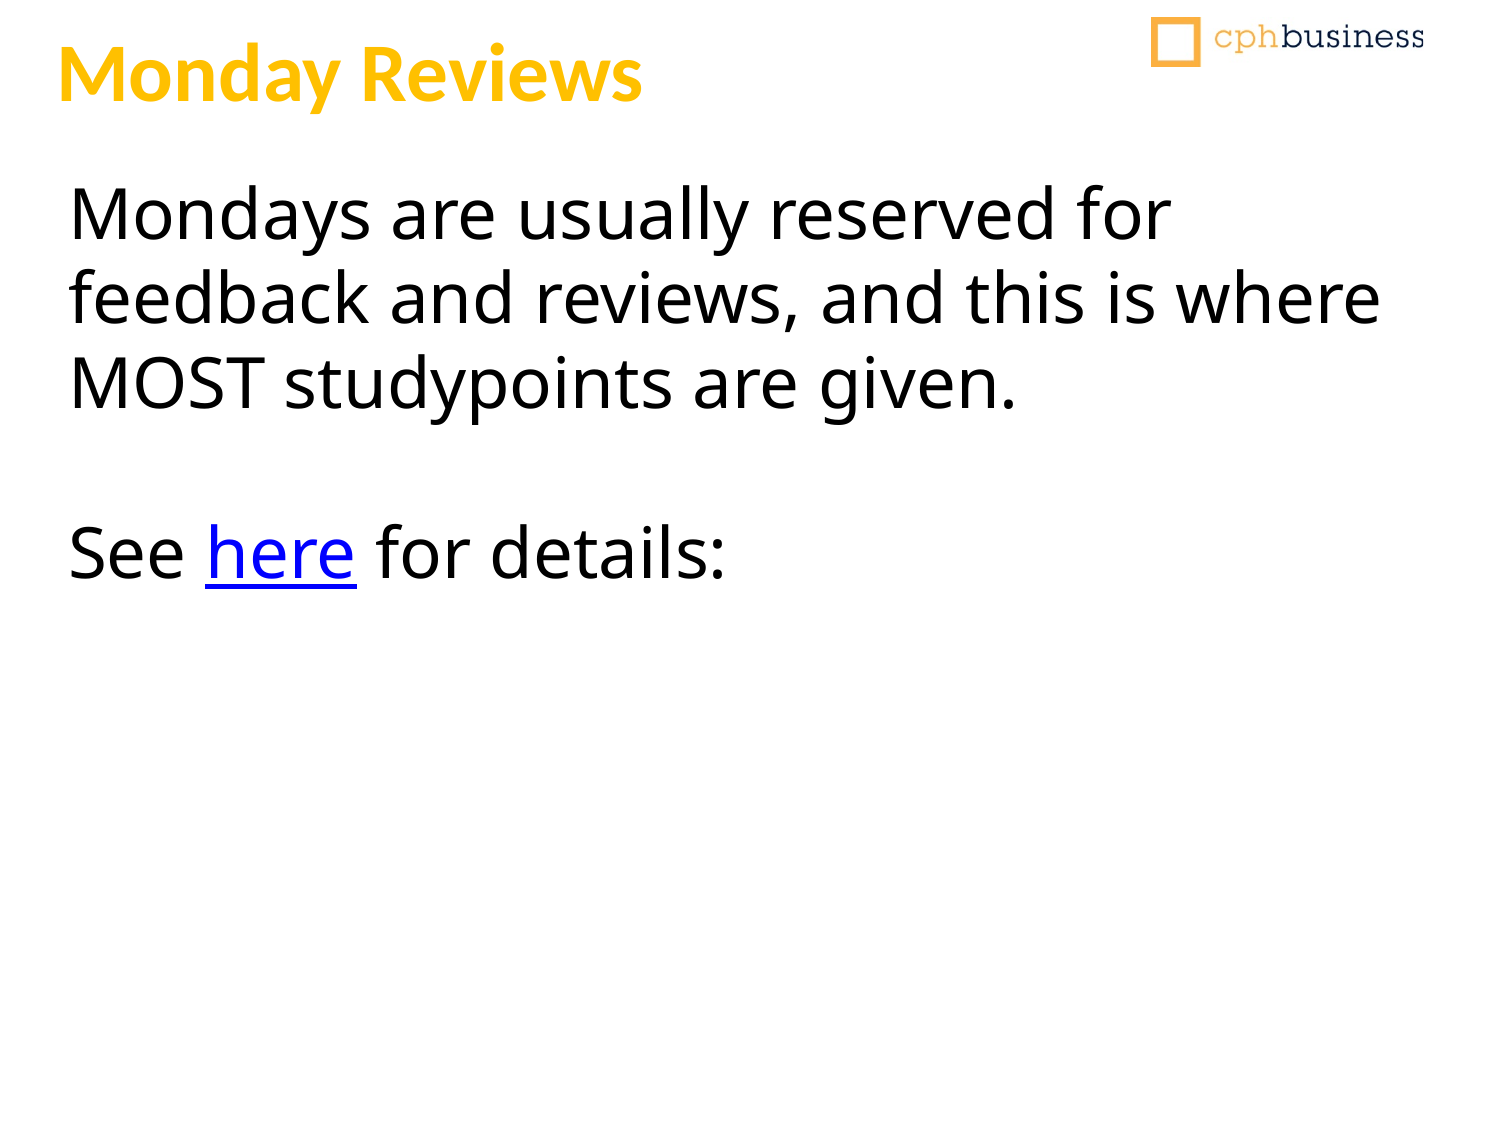

# Monday Reviews
Mondays are usually reserved for feedback and reviews, and this is where MOST studypoints are given.
See here for details: